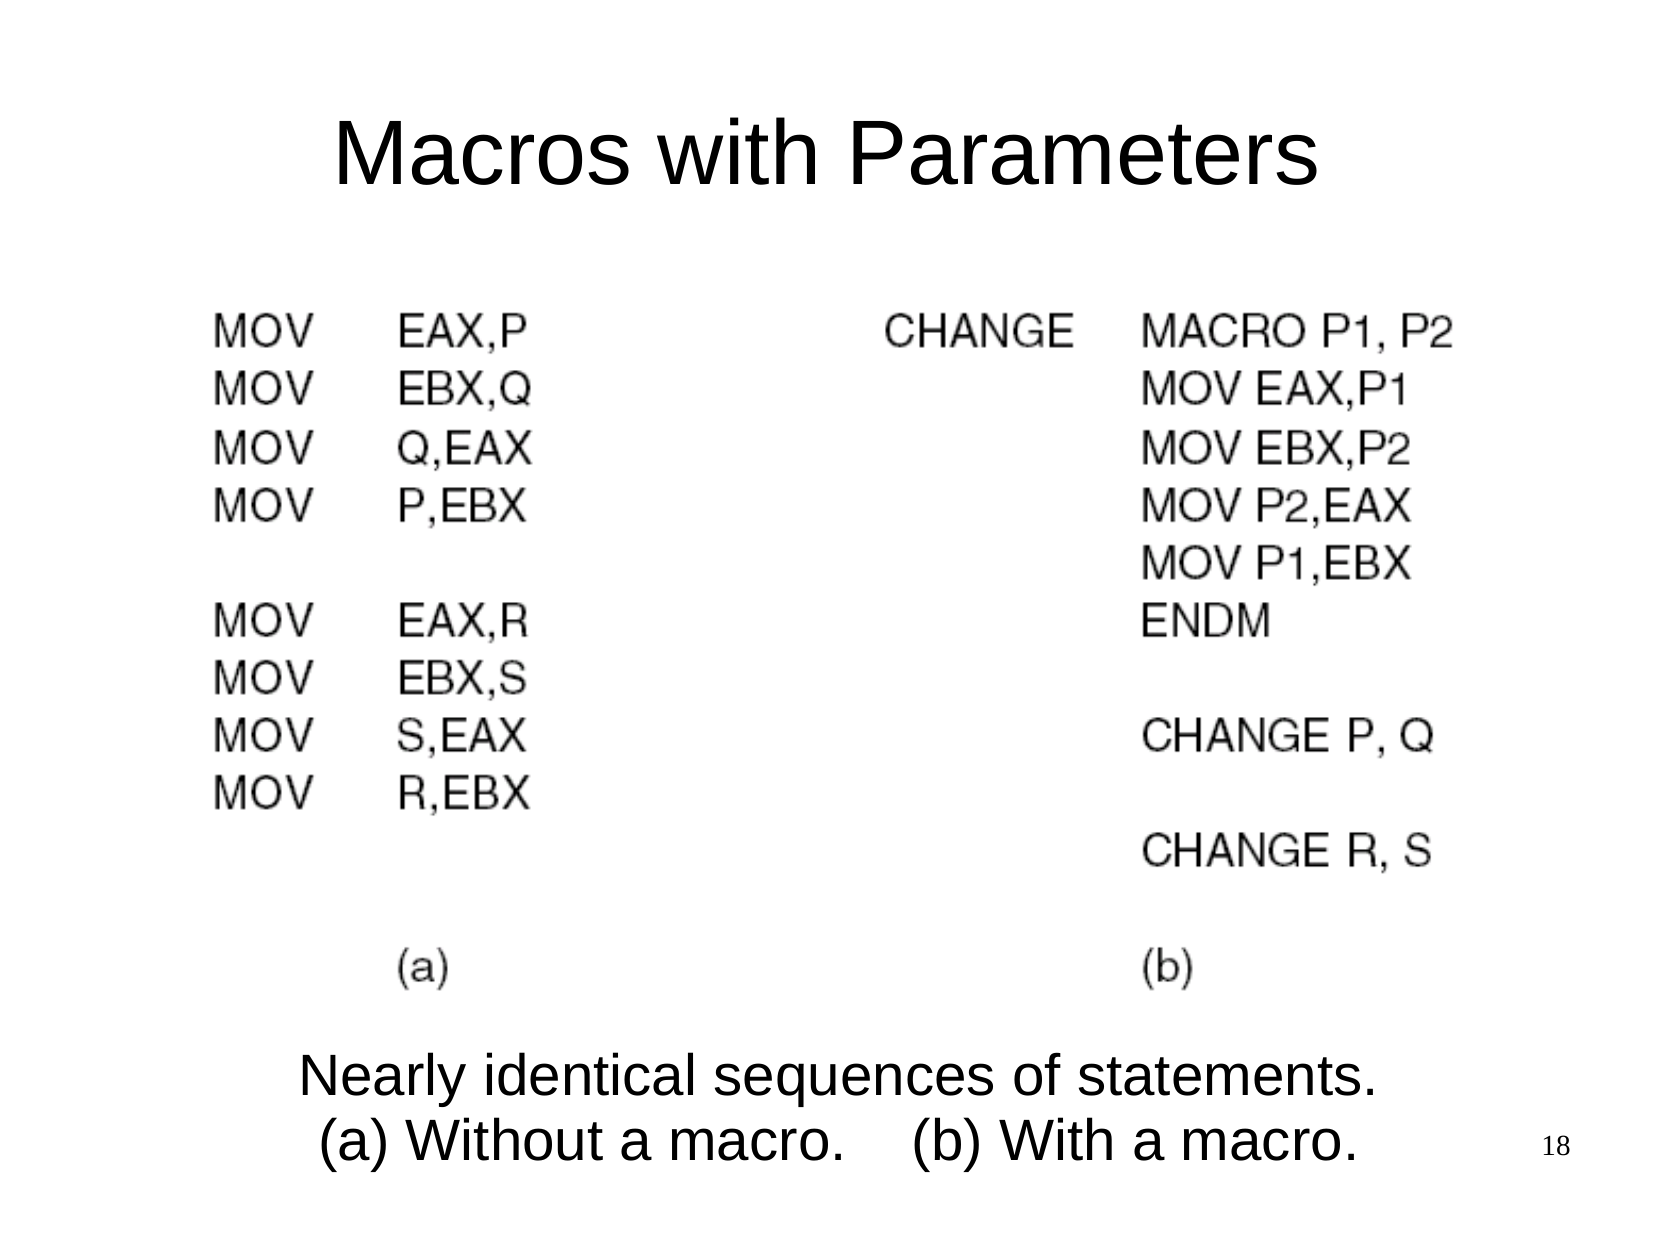

# Macros with Parameters
Nearly identical sequences of statements.
(a) Without a macro. (b) With a macro.
18